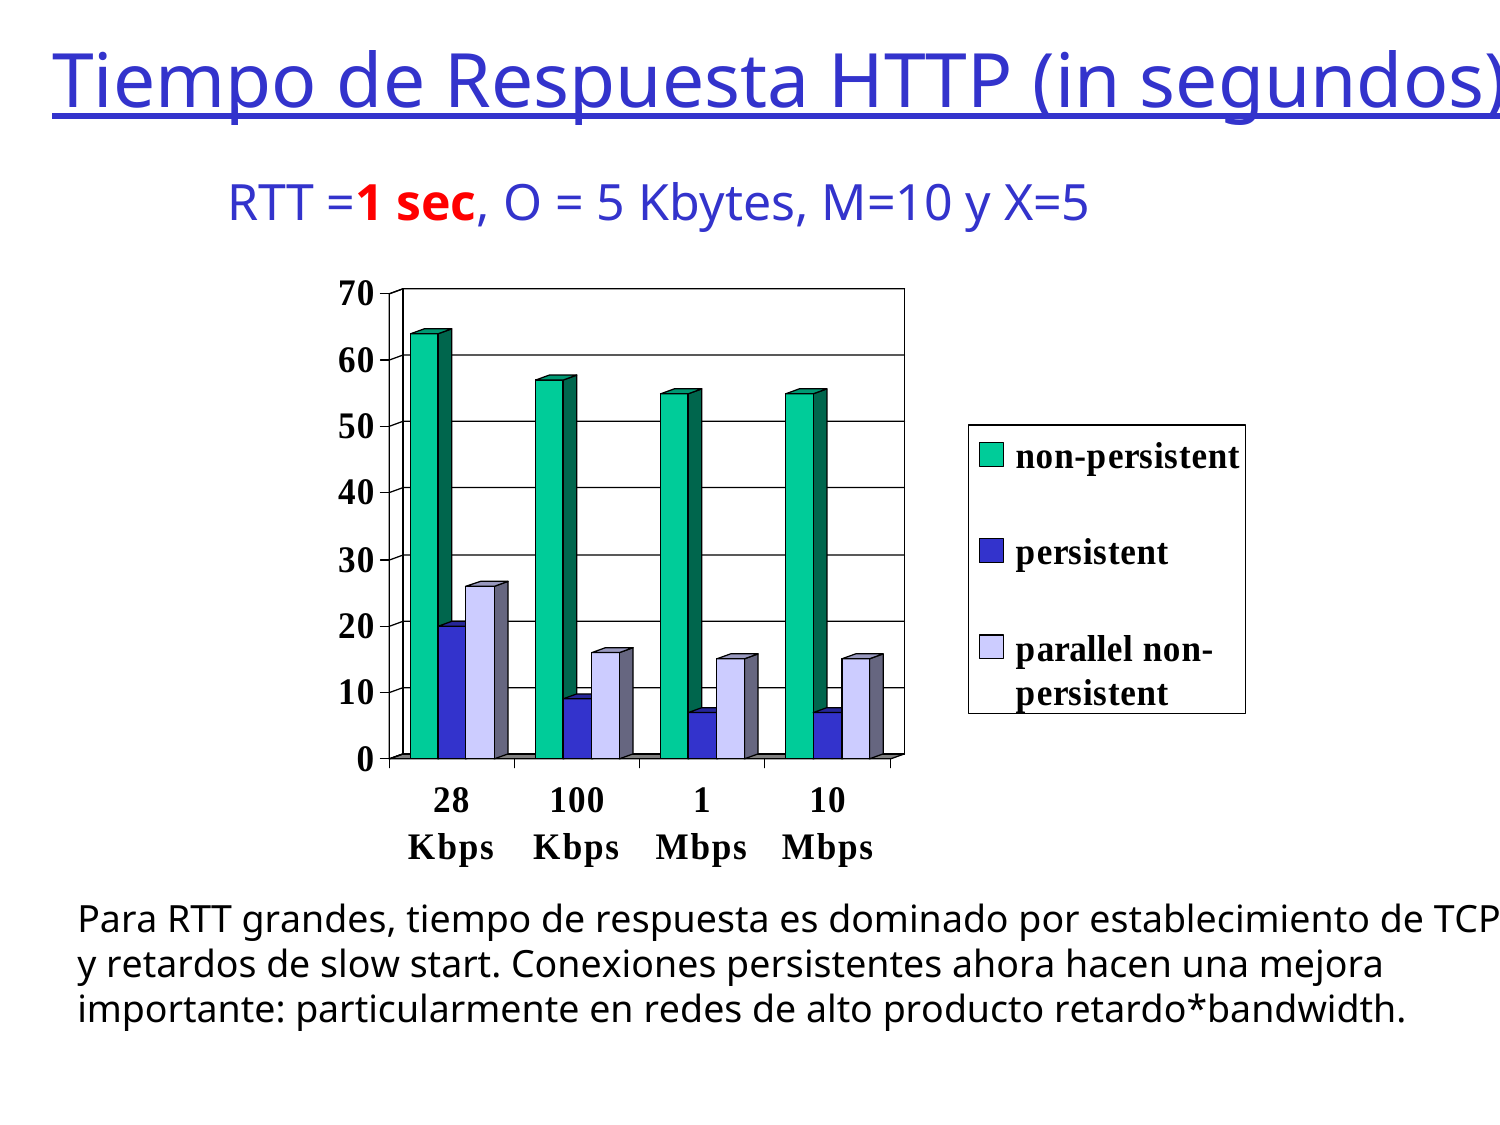

Tiempo de Respuesta HTTP (in segundos)
RTT =1 sec, O = 5 Kbytes, M=10 y X=5
Para RTT grandes, tiempo de respuesta es dominado por establecimiento de TCP
y retardos de slow start. Conexiones persistentes ahora hacen una mejora
importante: particularmente en redes de alto producto retardo*bandwidth.